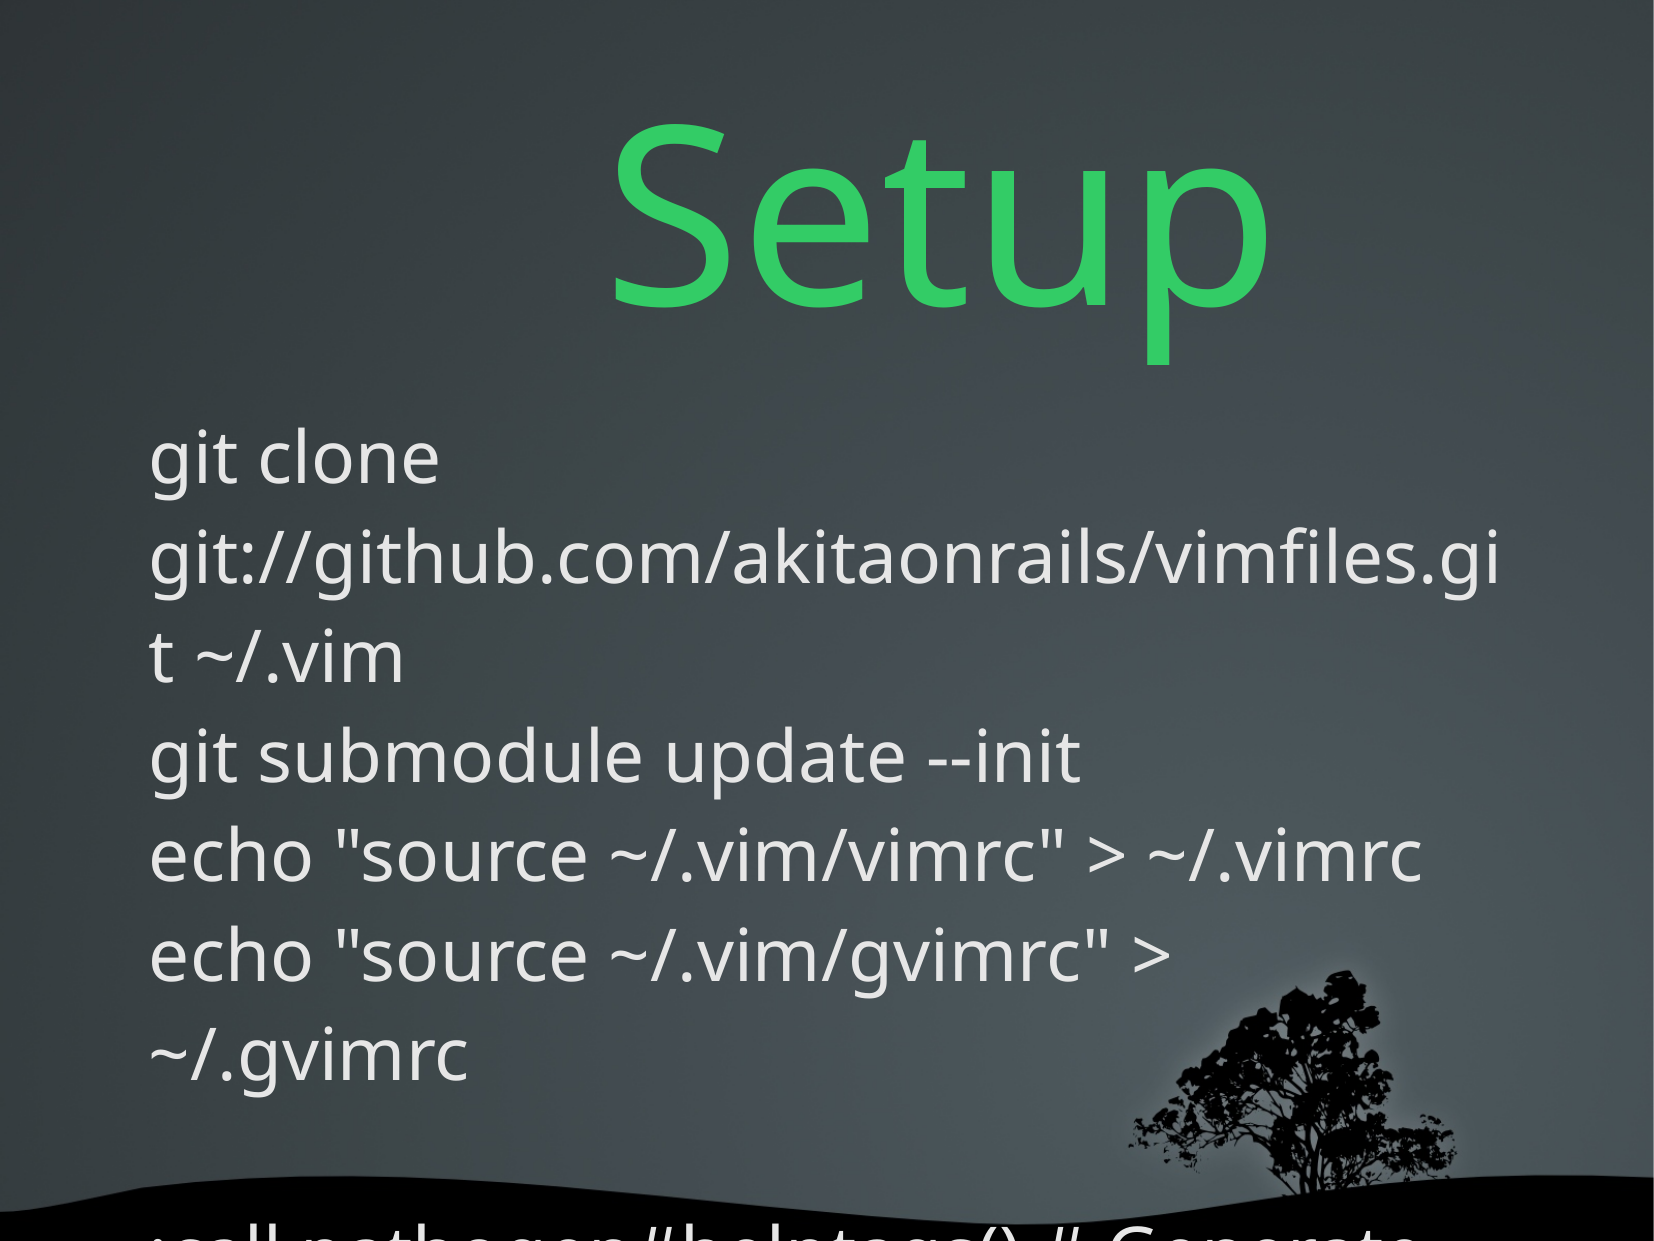

Setup
git clone git://github.com/akitaonrails/vimfiles.git ~/.vim
git submodule update --init
echo "source ~/.vim/vimrc" > ~/.vimrc
echo "source ~/.vim/gvimrc" > ~/.gvimrc
:call pathogen#helptags() # Generate help tags